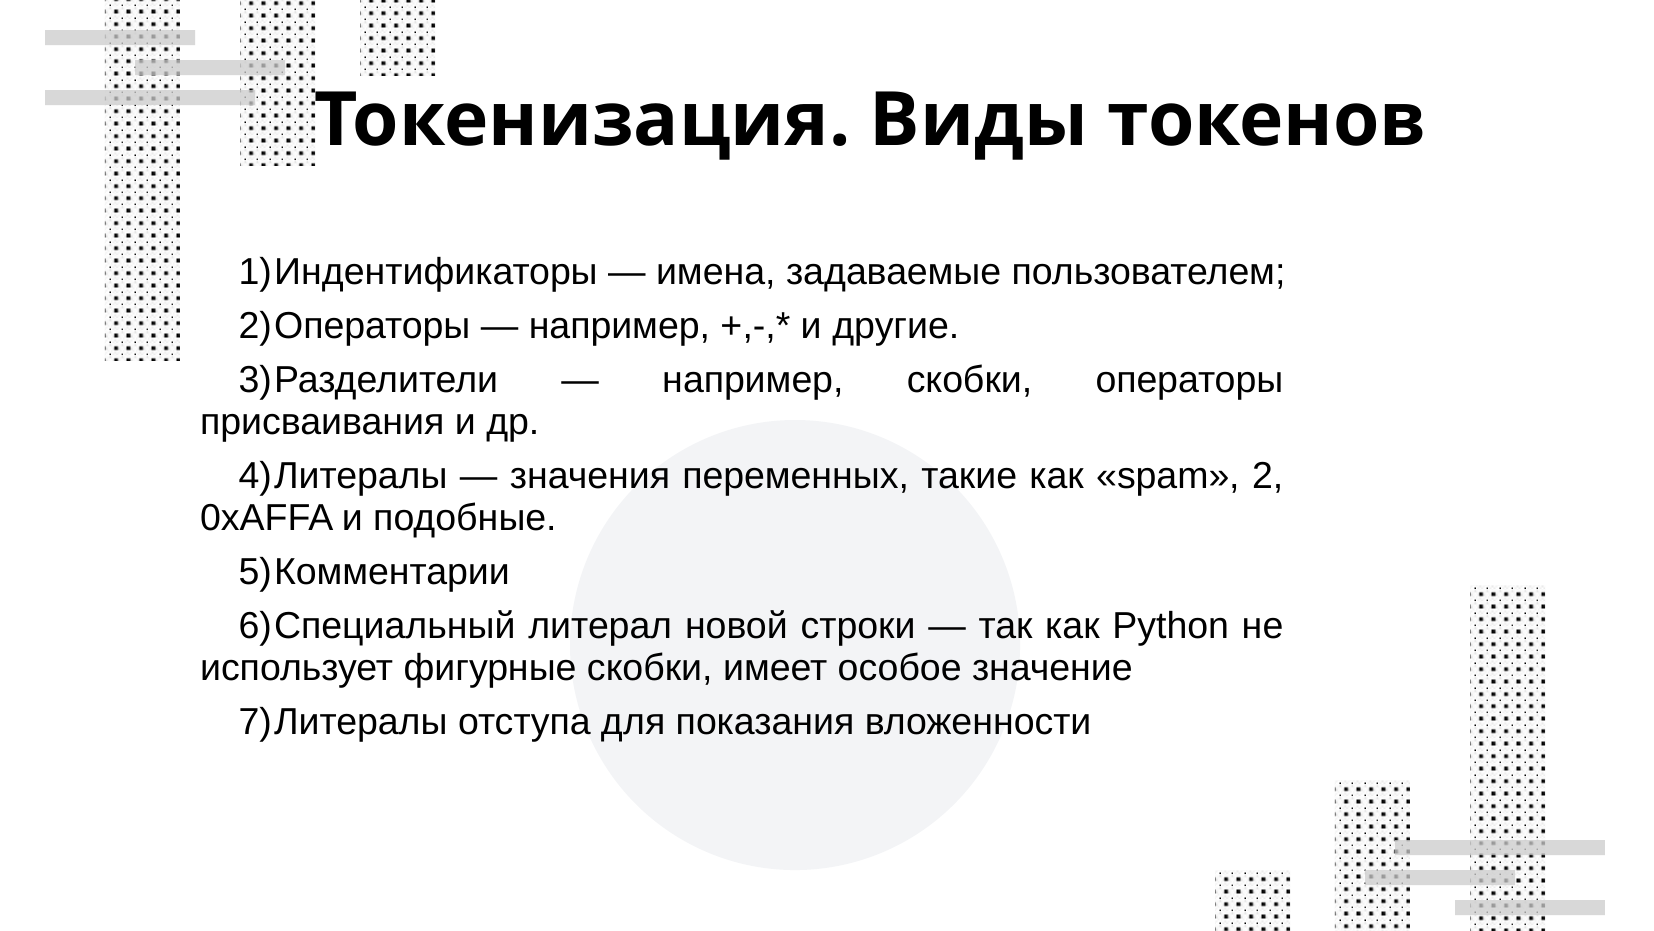

Токенизация. Виды токенов
Индентификаторы — имена, задаваемые пользователем;
Операторы — например, +,-,* и другие.
Разделители — например, скобки, операторы присваивания и др.
Литералы — значения переменных, такие как «spam», 2, 0xAFFA и подобные.
Комментарии
Специальный литерал новой строки — так как Python не использует фигурные скобки, имеет особое значение
Литералы отступа для показания вложенности